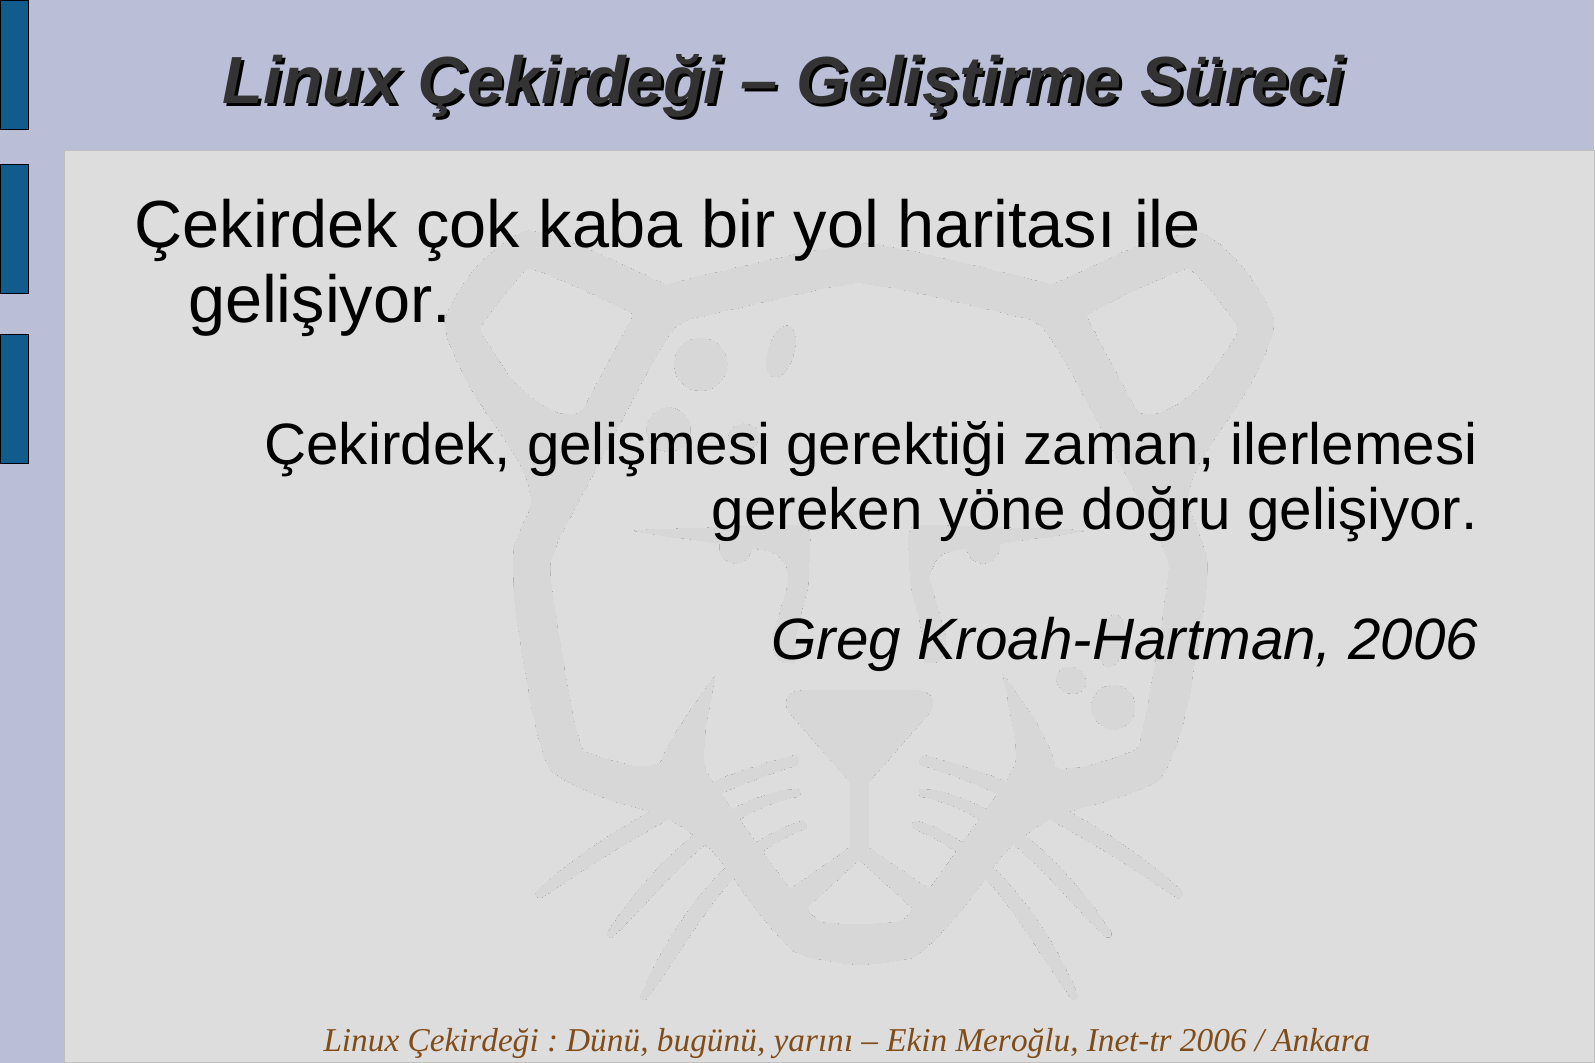

# Linux Çekirdeği – Geliştirme Süreci
Çekirdek çok kaba bir yol haritası ile gelişiyor.
Çekirdek, gelişmesi gerektiği zaman, ilerlemesi gereken yöne doğru gelişiyor.
Greg Kroah-Hartman, 2006